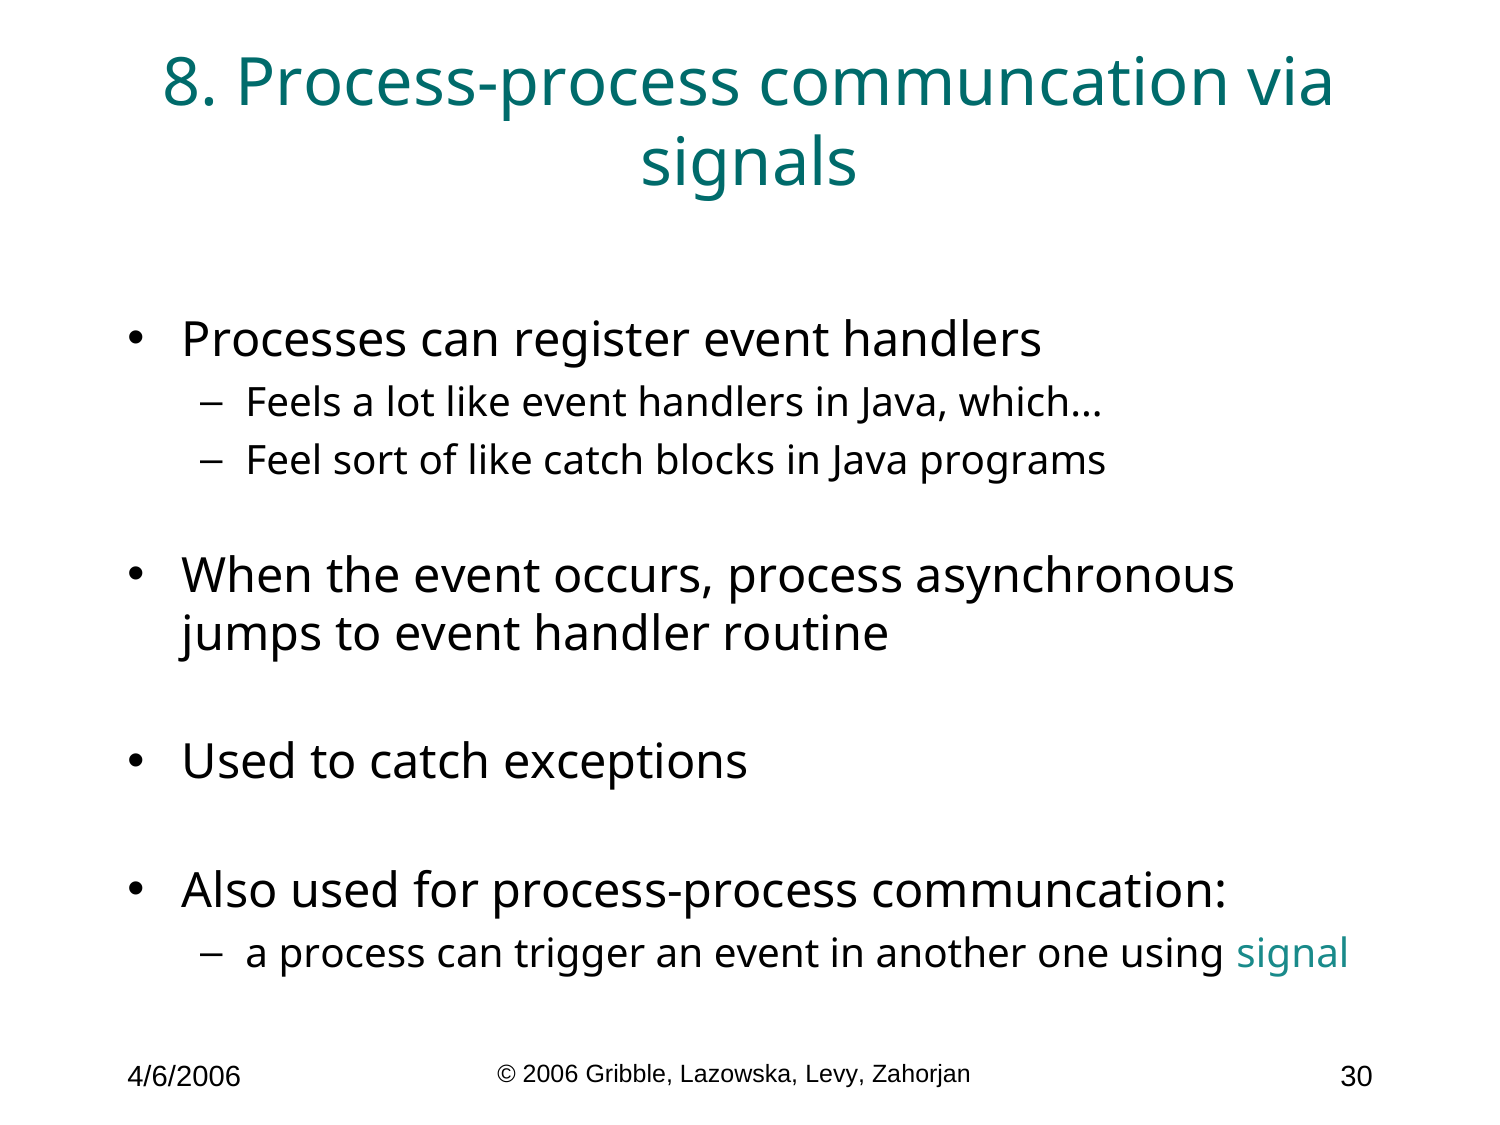

# 8. Process-process communcation via signals
Processes can register event handlers
Feels a lot like event handlers in Java, which...
Feel sort of like catch blocks in Java programs
When the event occurs, process asynchronous jumps to event handler routine
Used to catch exceptions
Also used for process-process communcation:
a process can trigger an event in another one using signal
30